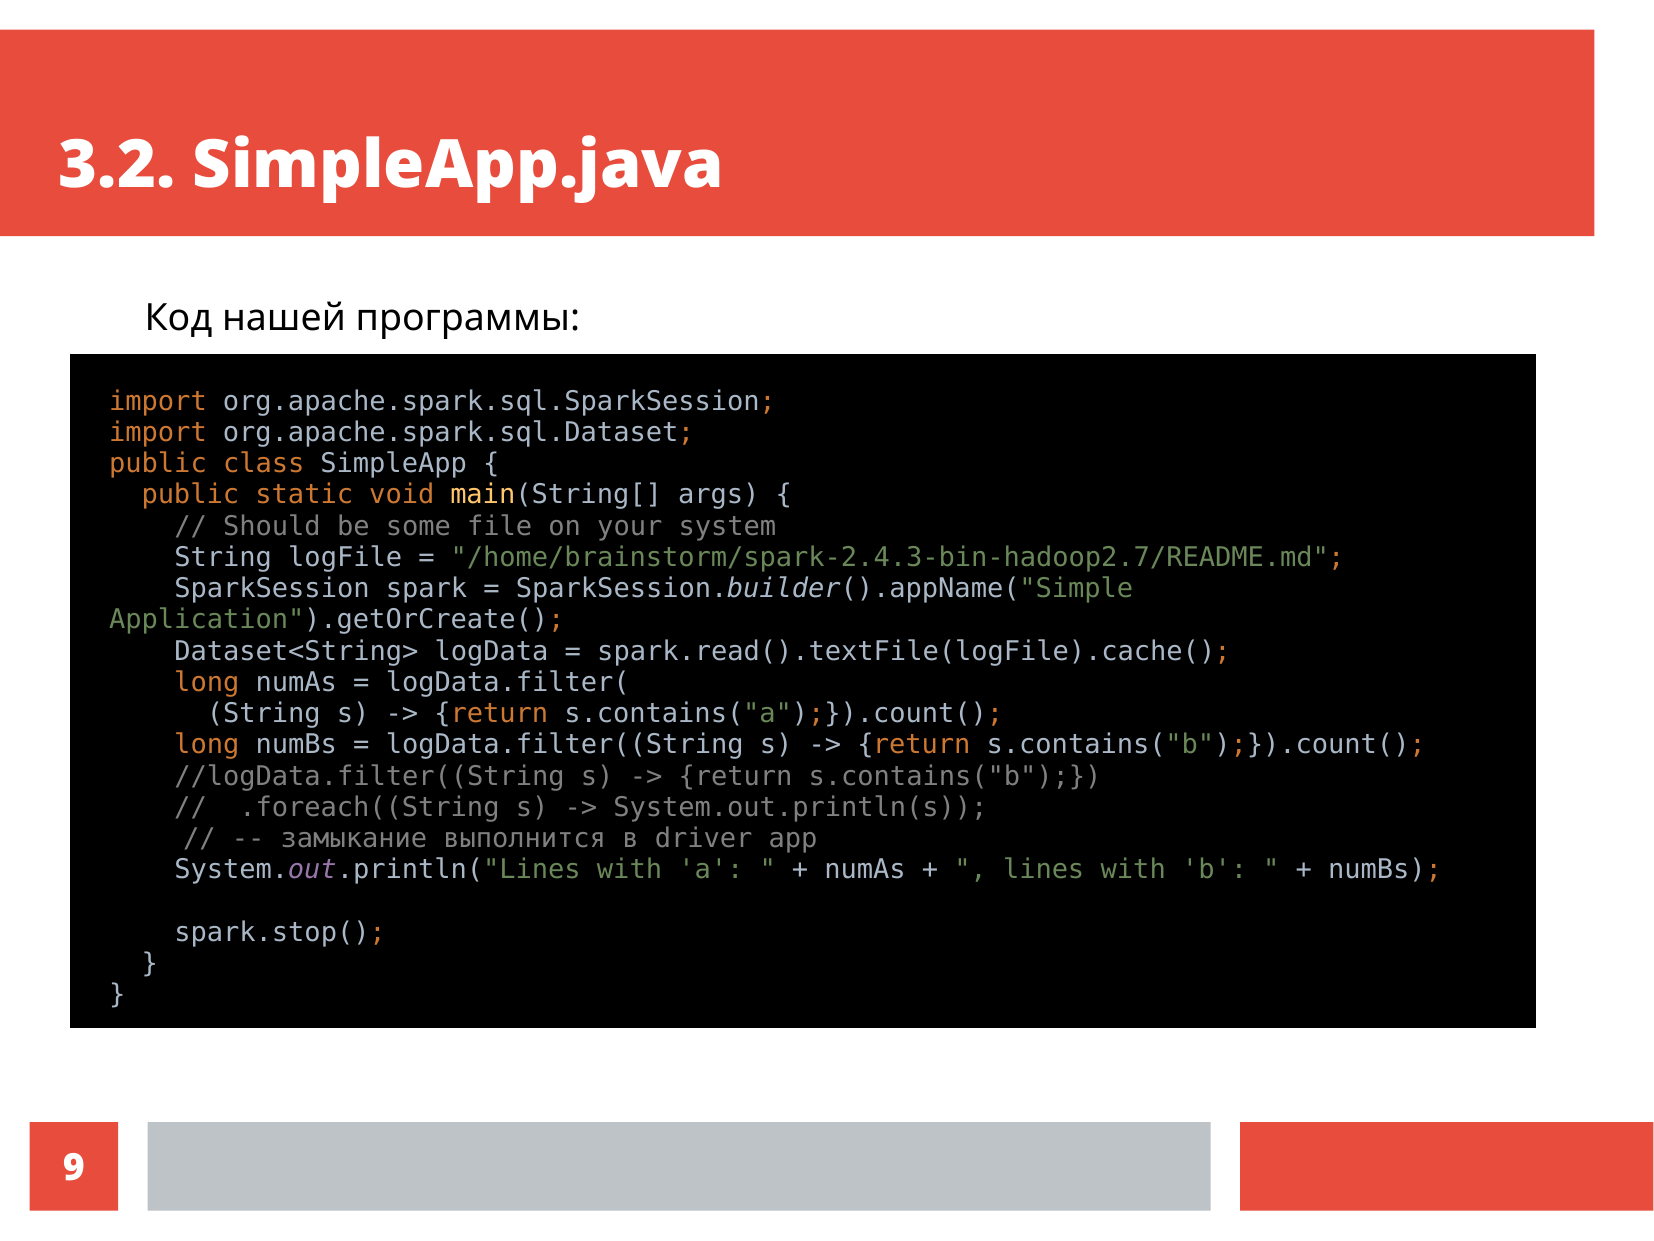

# 3.2. SimpleApp.java
Код нашей программы:
import org.apache.spark.sql.SparkSession;
import org.apache.spark.sql.Dataset;
public class SimpleApp {
 public static void main(String[] args) {
 // Should be some file on your system
 String logFile = "/home/brainstorm/spark-2.4.3-bin-hadoop2.7/README.md";
 SparkSession spark = SparkSession.builder().appName("Simple Application").getOrCreate();
 Dataset<String> logData = spark.read().textFile(logFile).cache();
 long numAs = logData.filter(
 (String s) -> {return s.contains("a");}).count();
 long numBs = logData.filter((String s) -> {return s.contains("b");}).count();
 //logData.filter((String s) -> {return s.contains("b");})
 // .foreach((String s) -> System.out.println(s));
	// -- замыкание выполнится в driver app
 System.out.println("Lines with 'a': " + numAs + ", lines with 'b': " + numBs);
 spark.stop();
 }
}
9